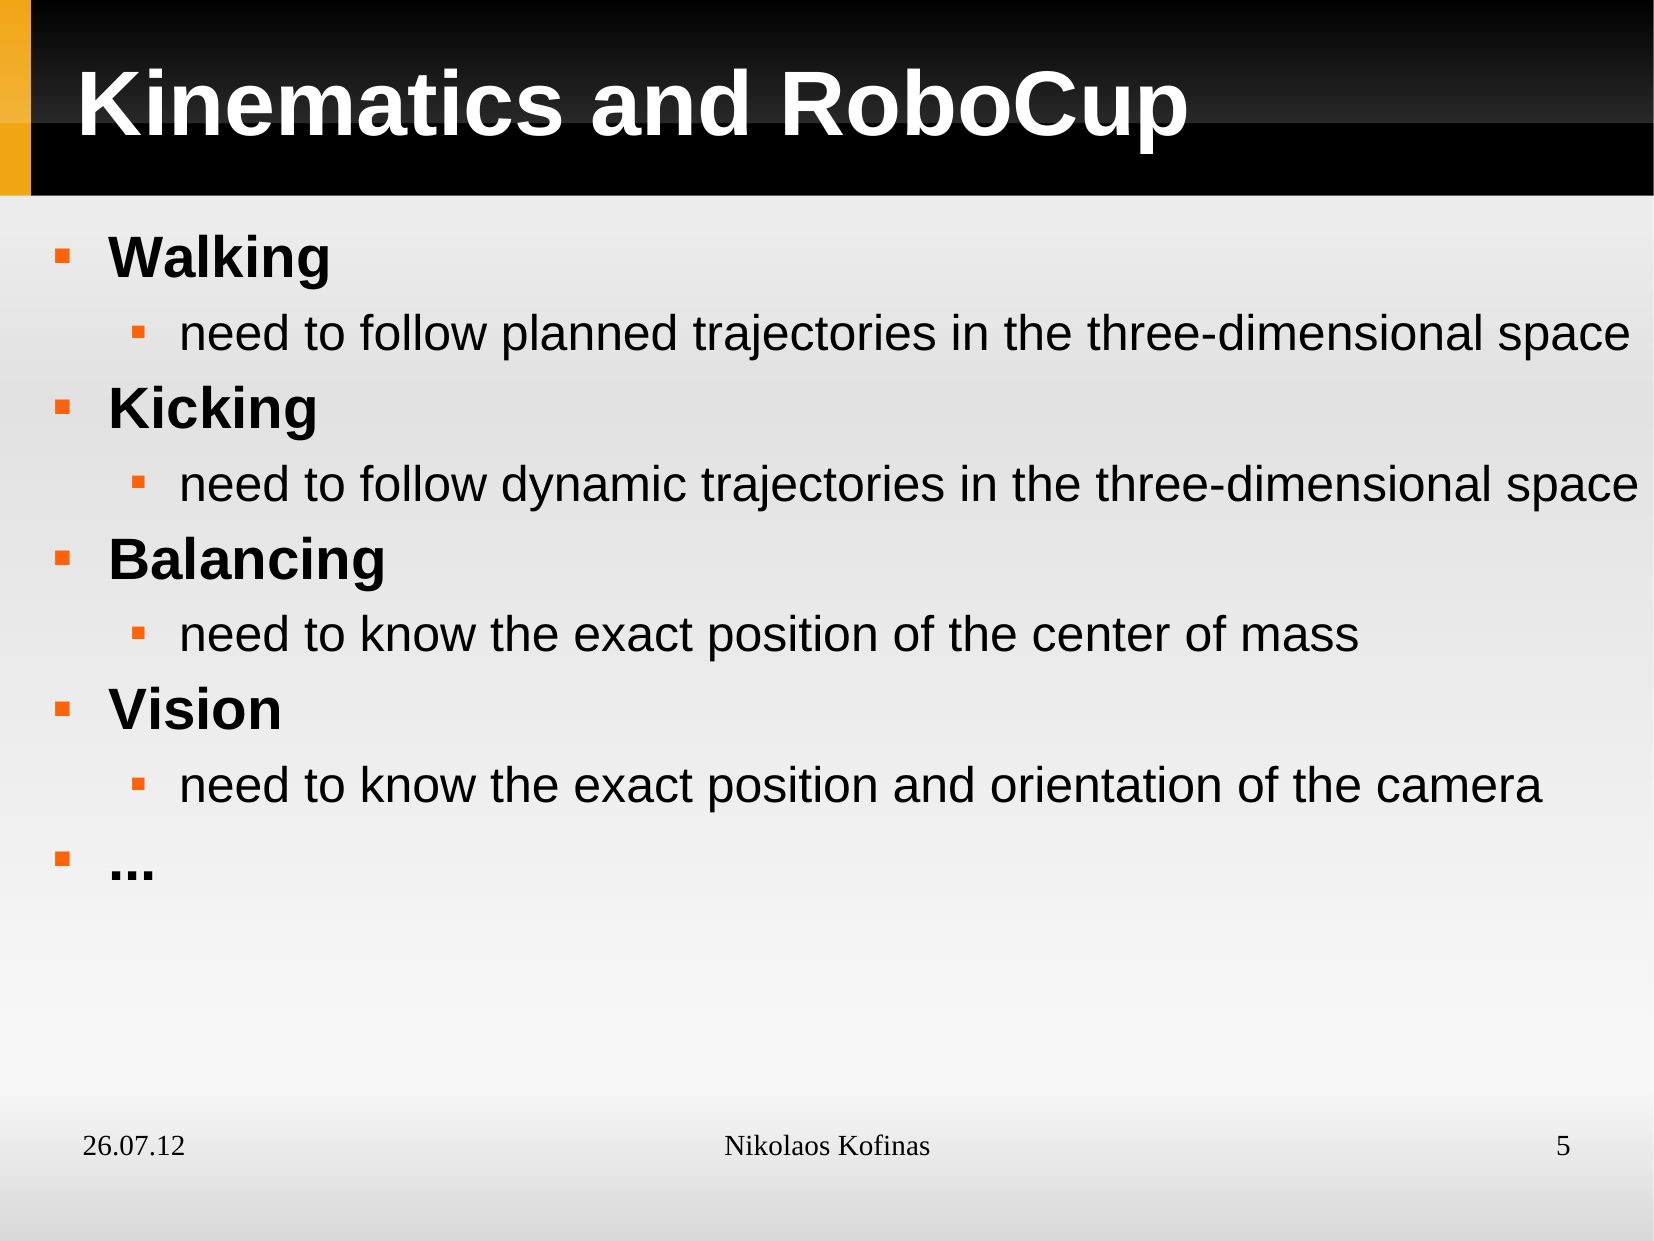

# Kinematics and RoboCup
Walking
need to follow planned trajectories in the three-dimensional space
Kicking
need to follow dynamic trajectories in the three-dimensional space
Balancing
need to know the exact position of the center of mass
Vision
need to know the exact position and orientation of the camera
...
26.07.12
Νικόλαος Κοφινάς
5